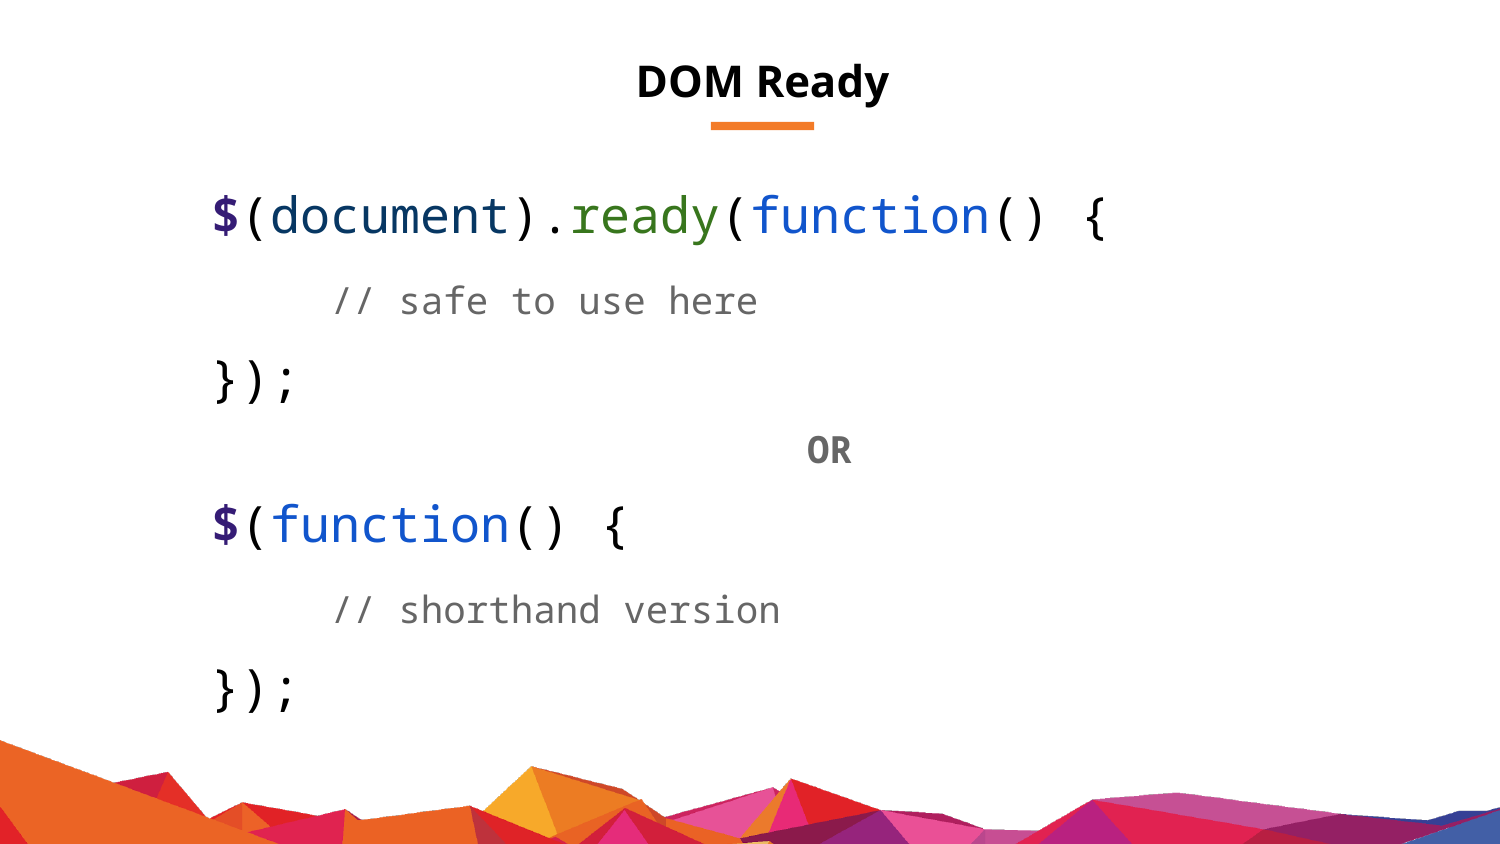

# DOM Ready
 $(document).ready(function() {
 // safe to use here
 });
 OR
 $(function() {
 // shorthand version
 });